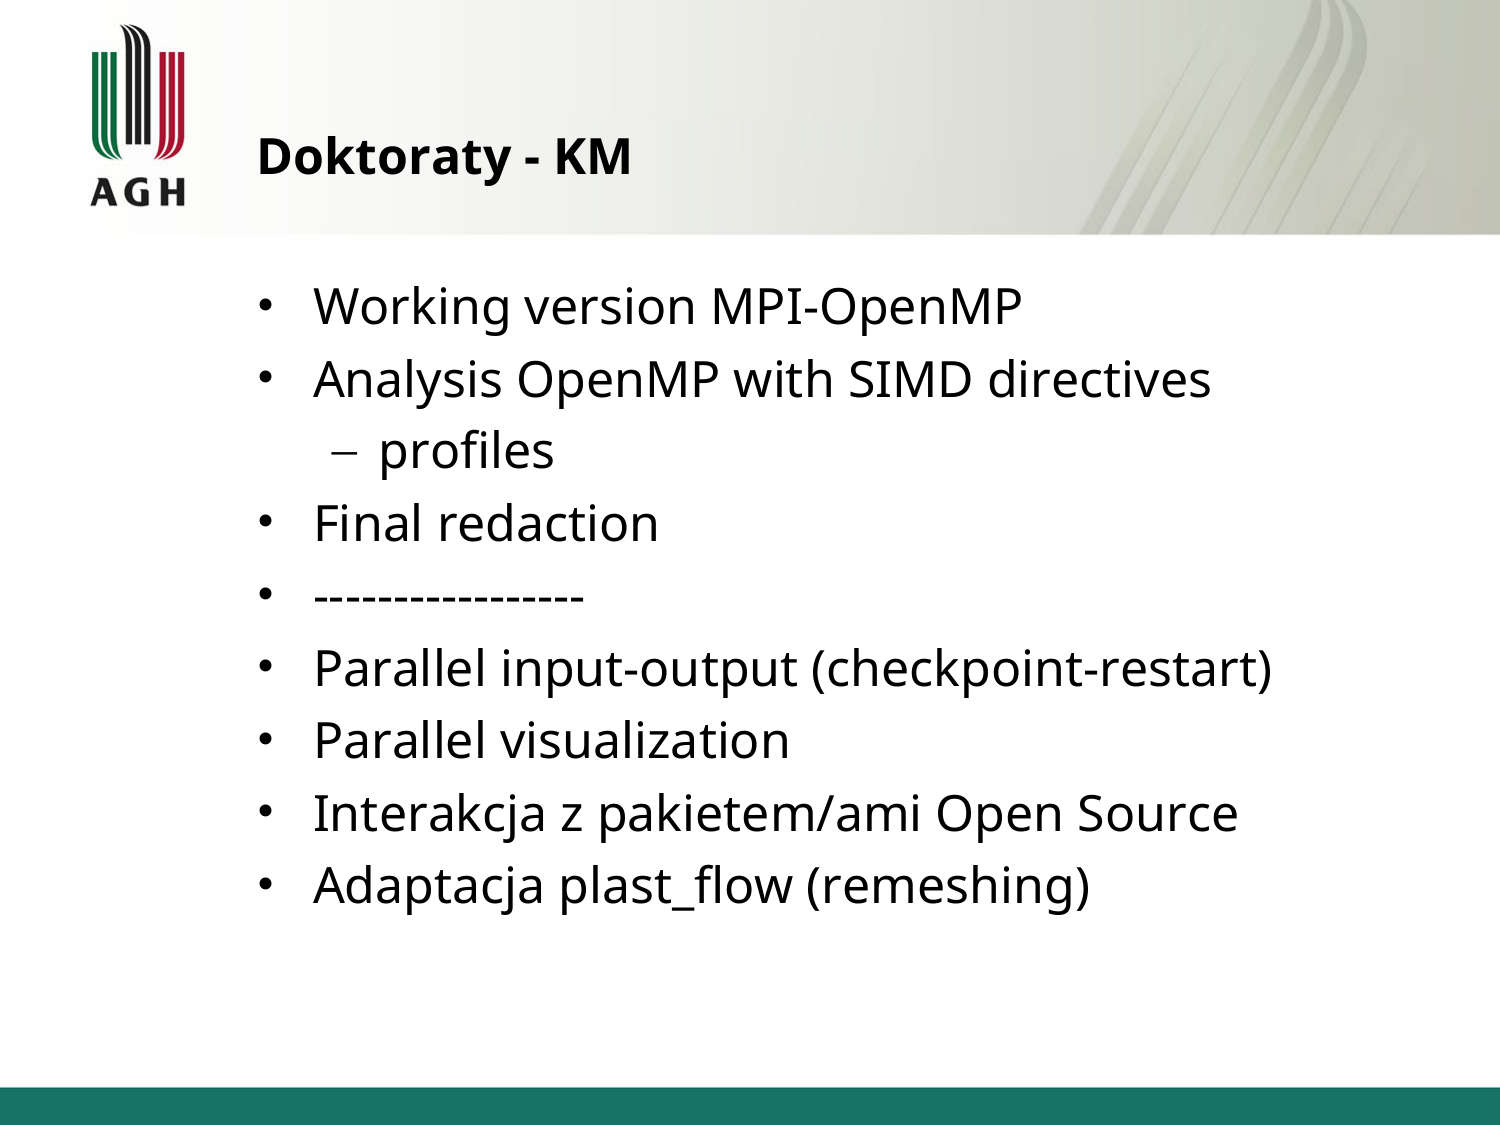

# Doktoraty - KM
Working version MPI-OpenMP
Analysis OpenMP with SIMD directives
profiles
Final redaction
-----------------
Parallel input-output (checkpoint-restart)
Parallel visualization
Interakcja z pakietem/ami Open Source
Adaptacja plast_flow (remeshing)